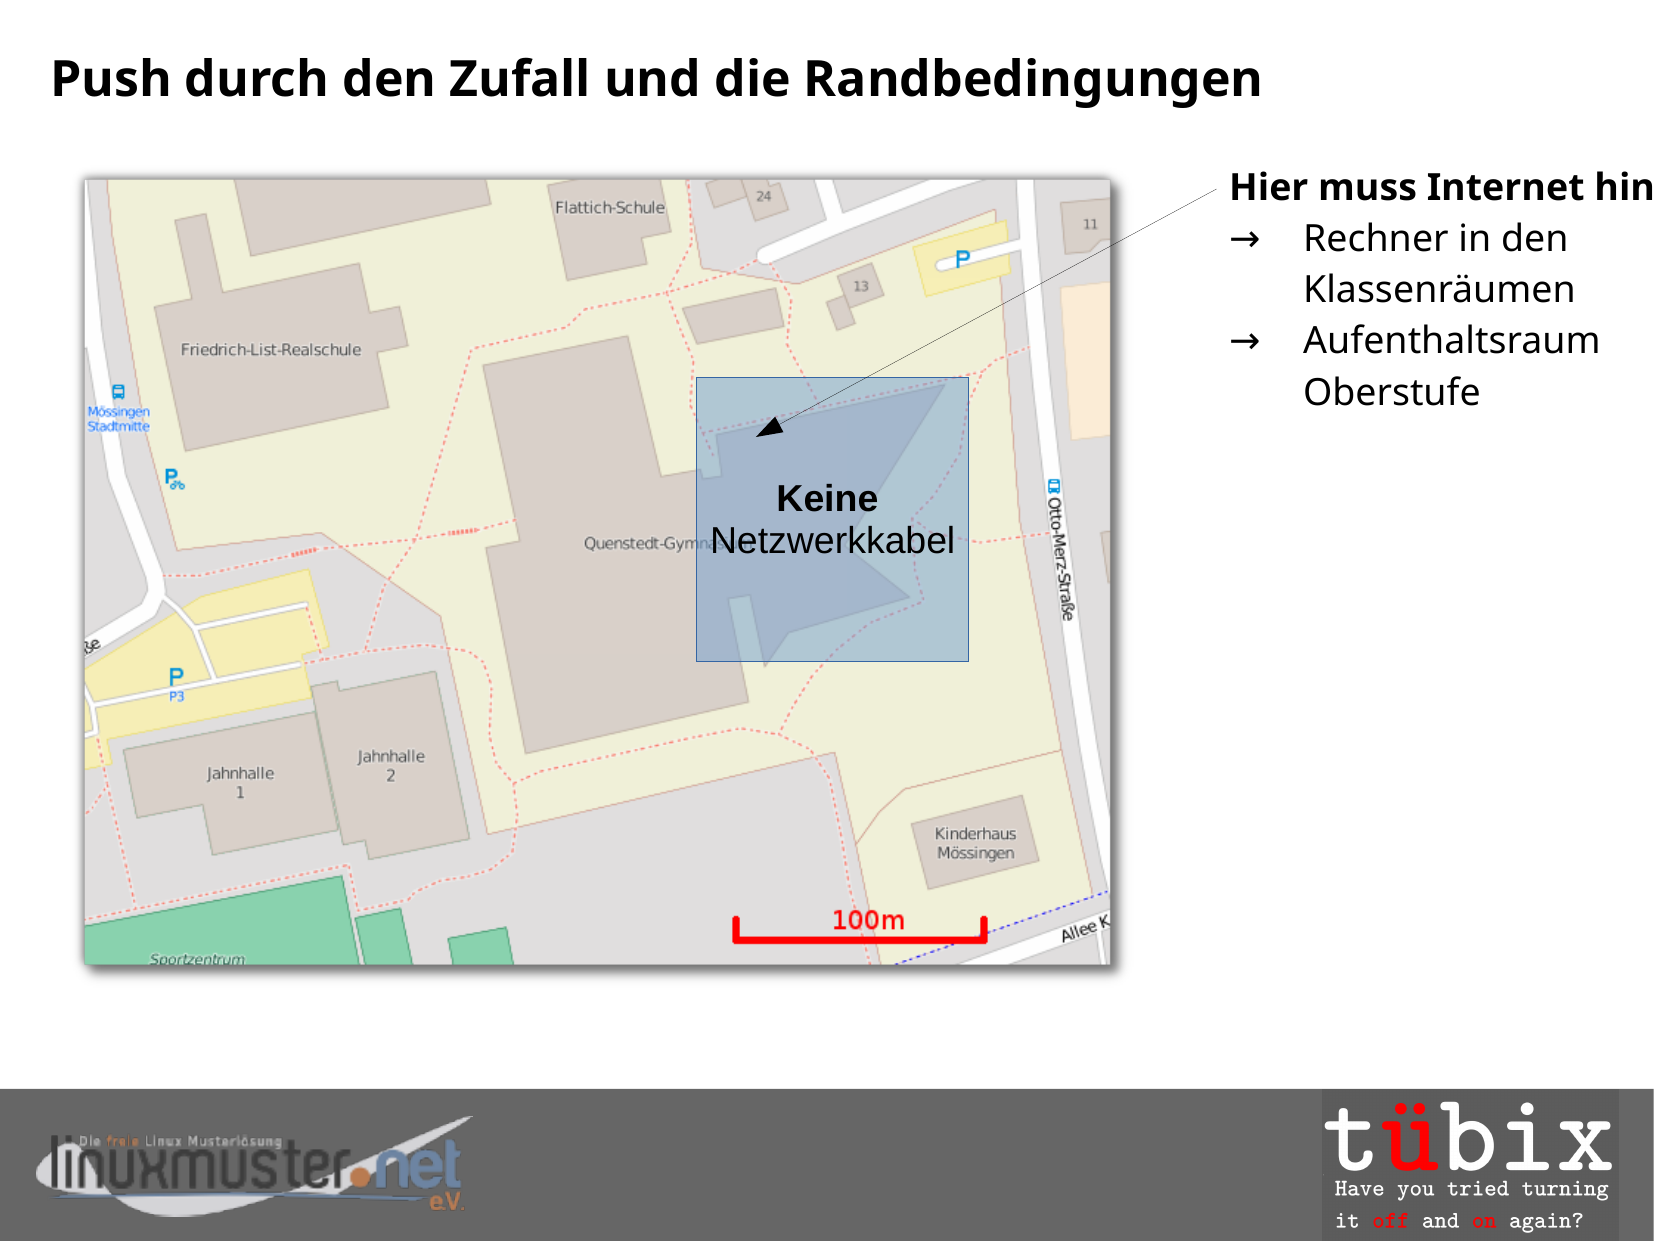

Push durch den Zufall und die Randbedingungen
Hier muss Internet hin
→	Rechner in den
	Klassenräumen
→ 	Aufenthaltsraum
	Oberstufe
Keine
Netzwerkkabel